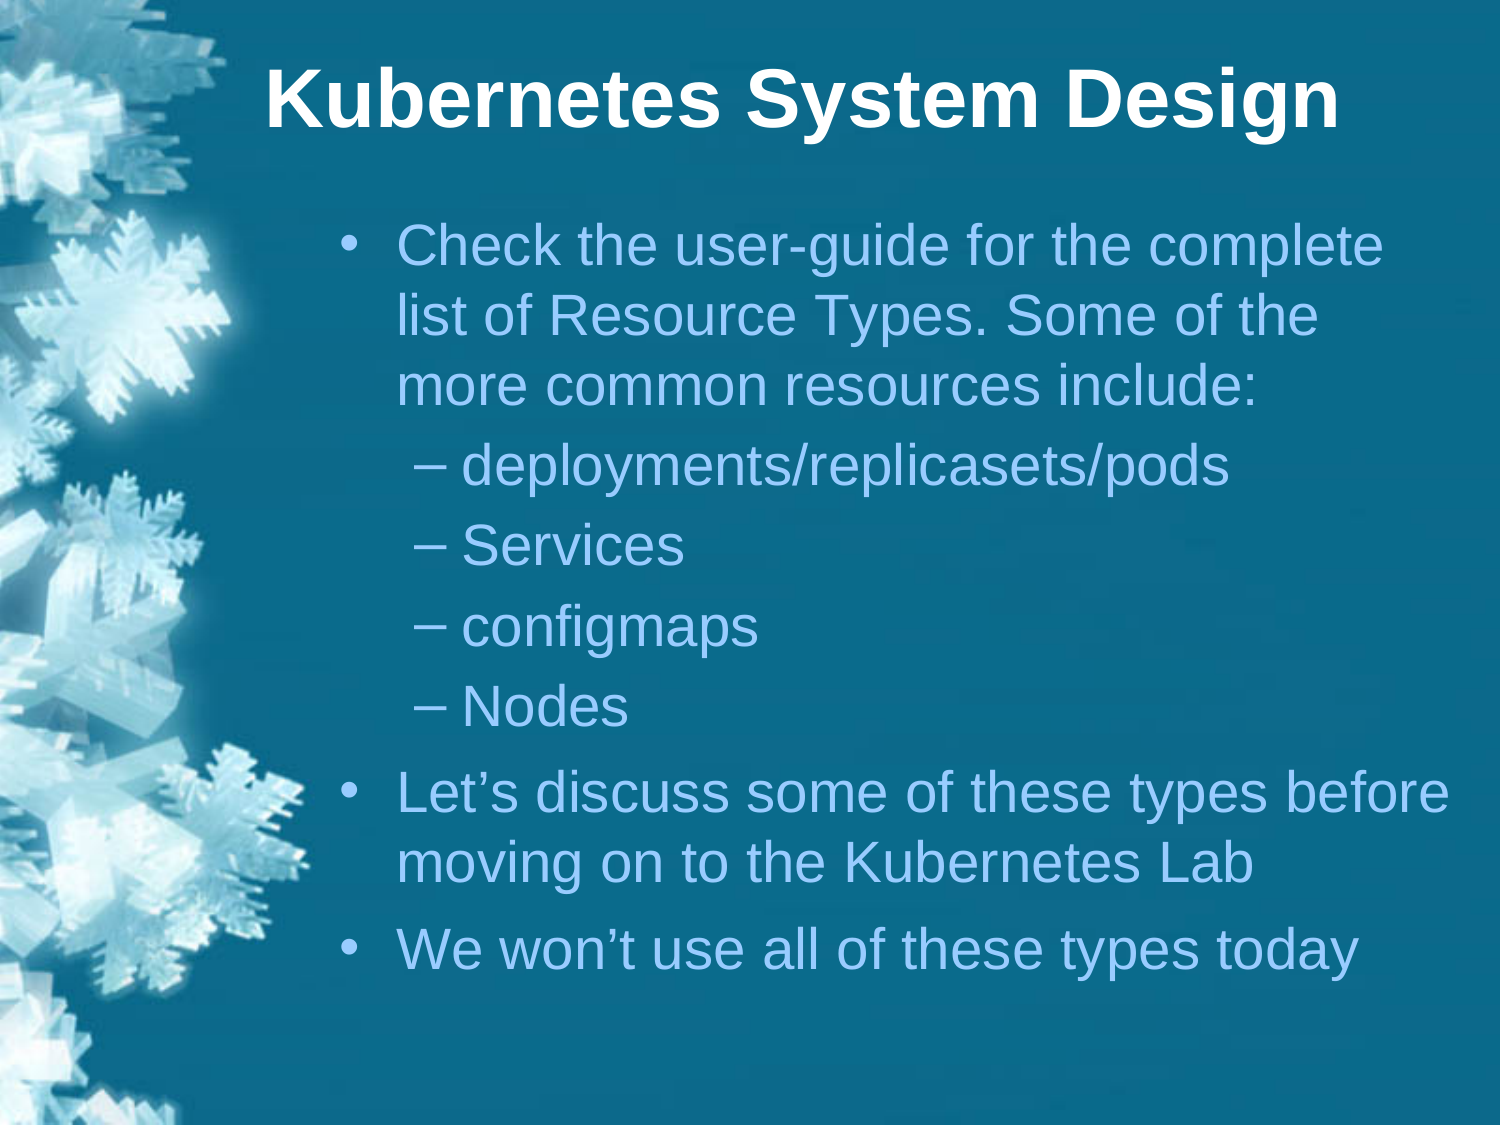

# Kubernetes System Design
Check the user-guide for the complete list of Resource Types. Some of the more common resources include:
deployments/replicasets/pods
Services
configmaps
Nodes
Let’s discuss some of these types before moving on to the Kubernetes Lab
We won’t use all of these types today